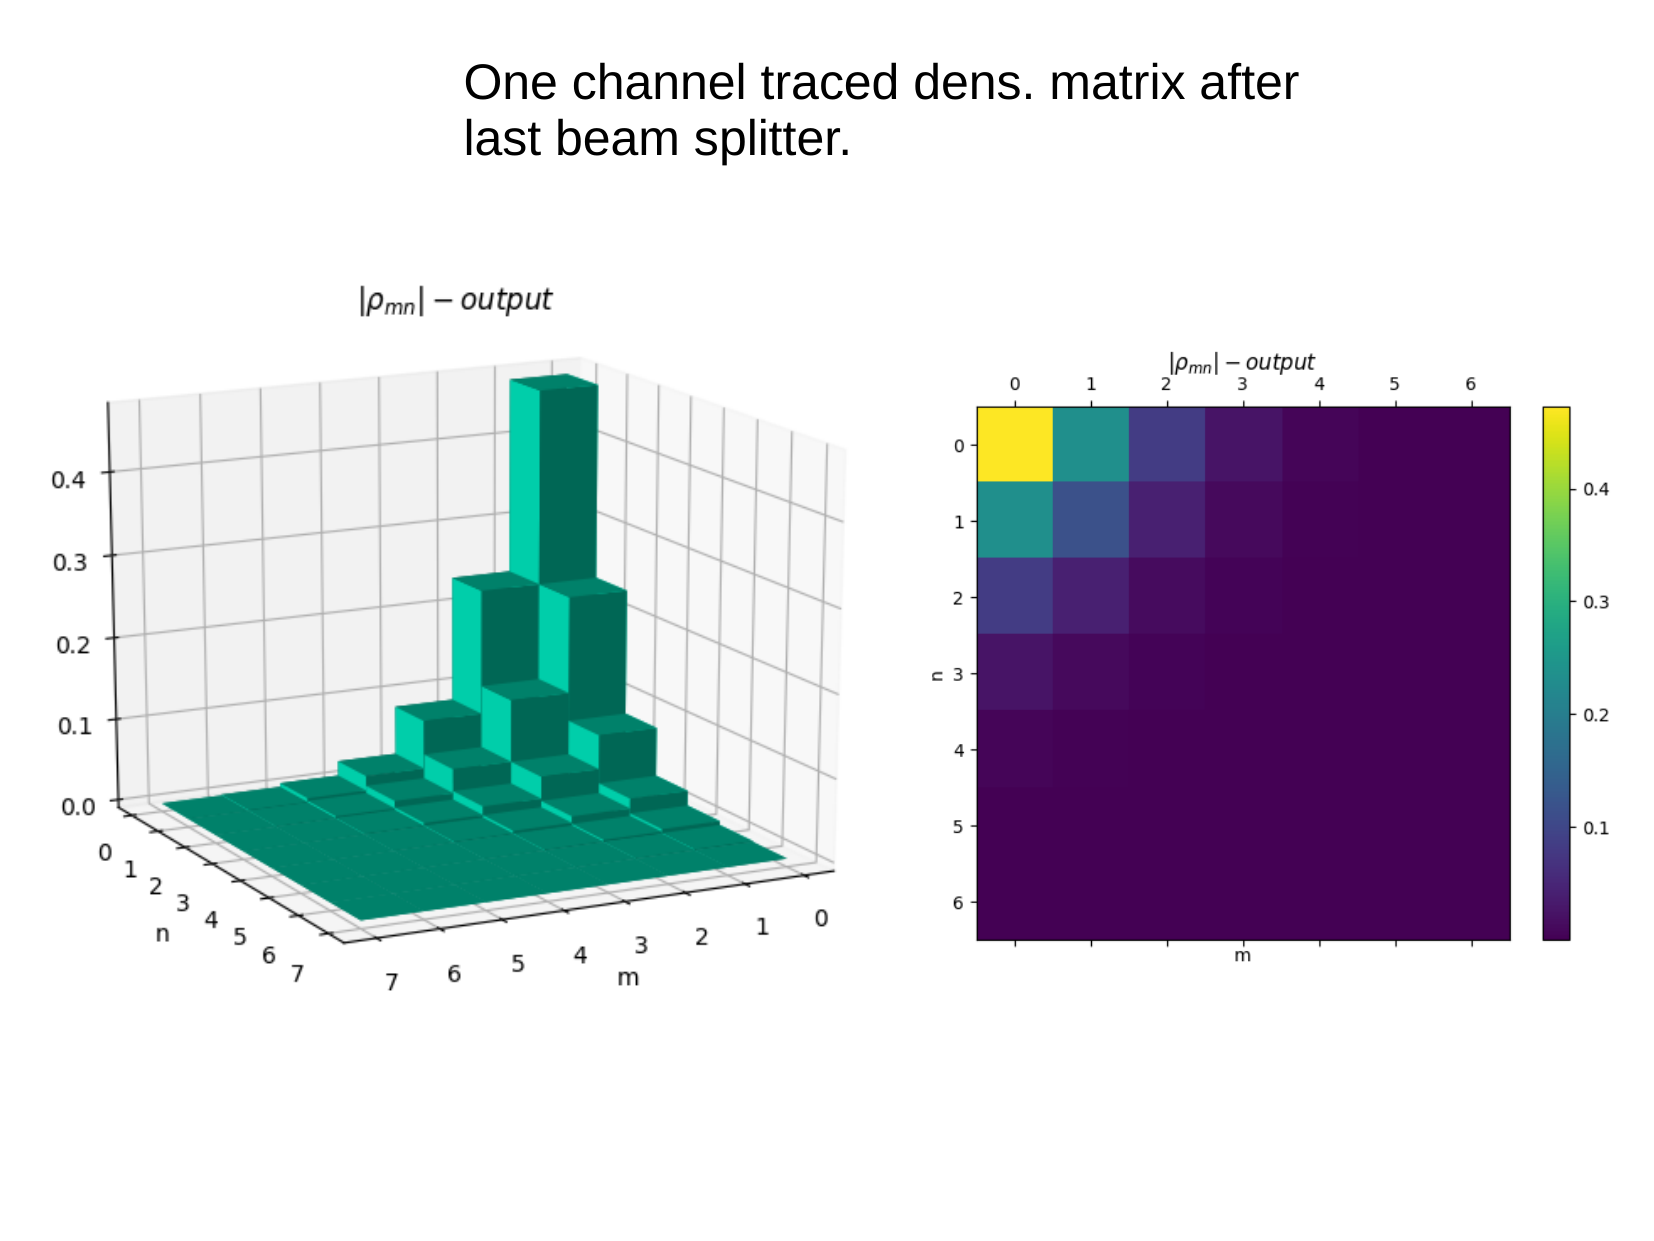

One channel traced dens. matrix after last beam splitter.